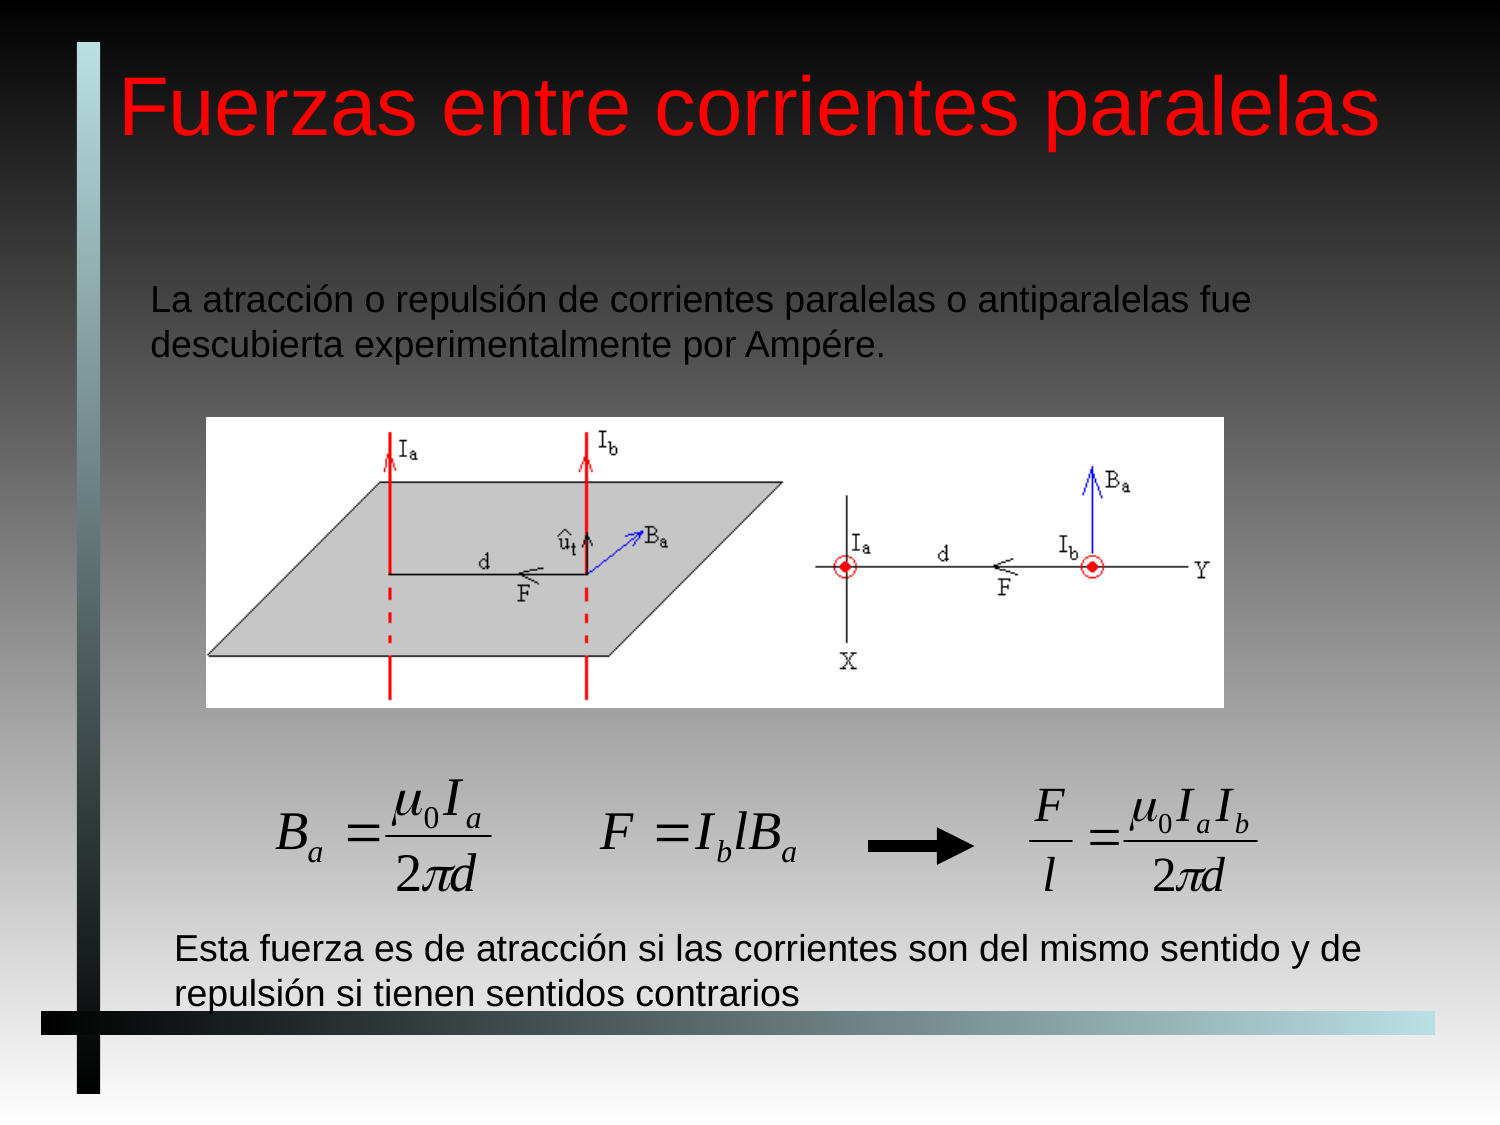

# Fuerzas entre corrientes paralelas
La atracción o repulsión de corrientes paralelas o antiparalelas fue descubierta experimentalmente por Ampére.
Esta fuerza es de atracción si las corrientes son del mismo sentido y de repulsión si tienen sentidos contrarios